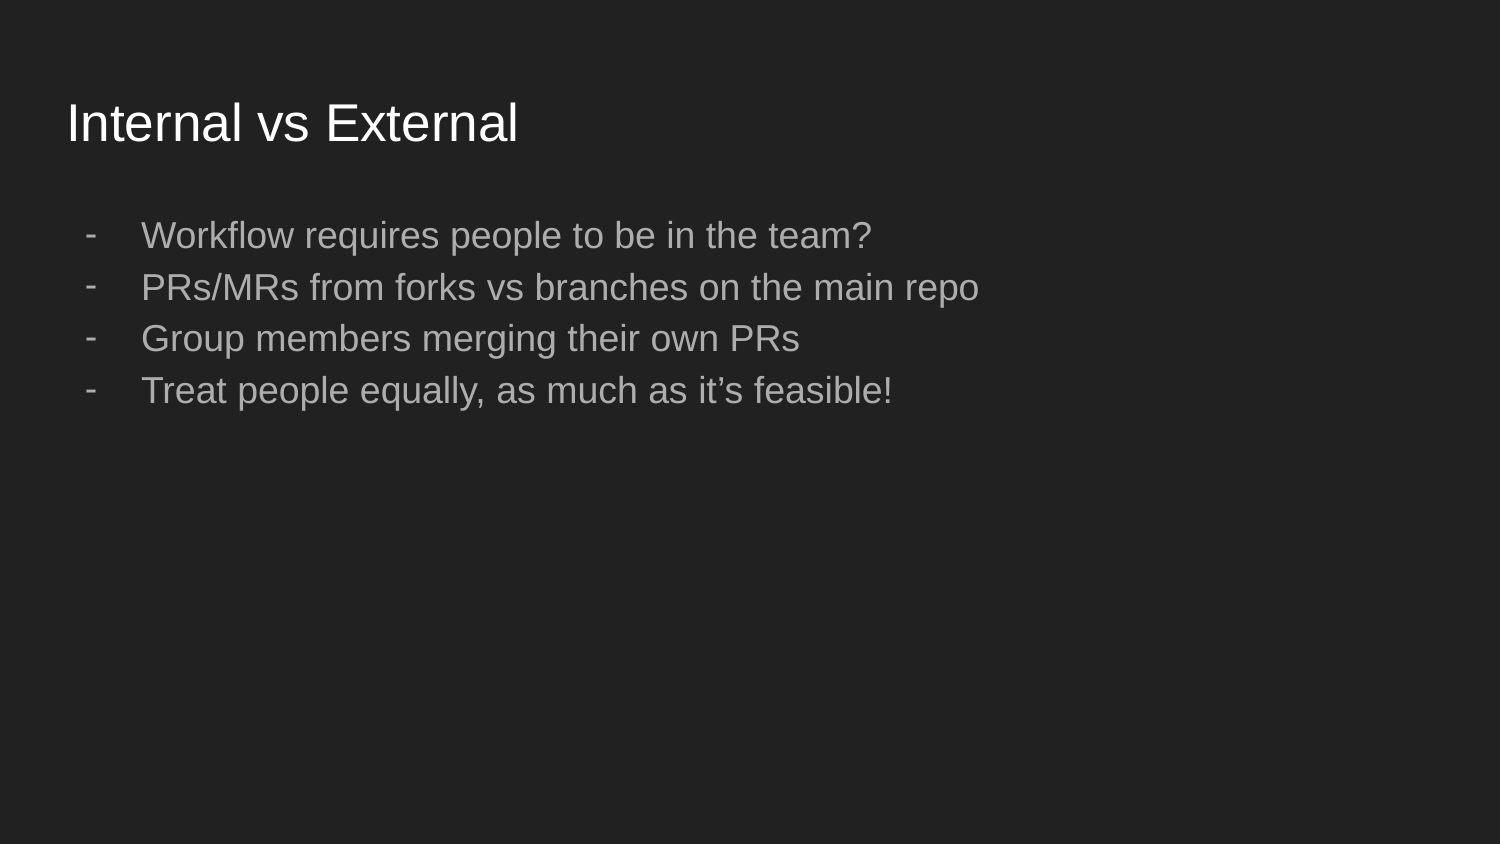

# Internal vs External
Workflow requires people to be in the team?
PRs/MRs from forks vs branches on the main repo
Group members merging their own PRs
Treat people equally, as much as it’s feasible!